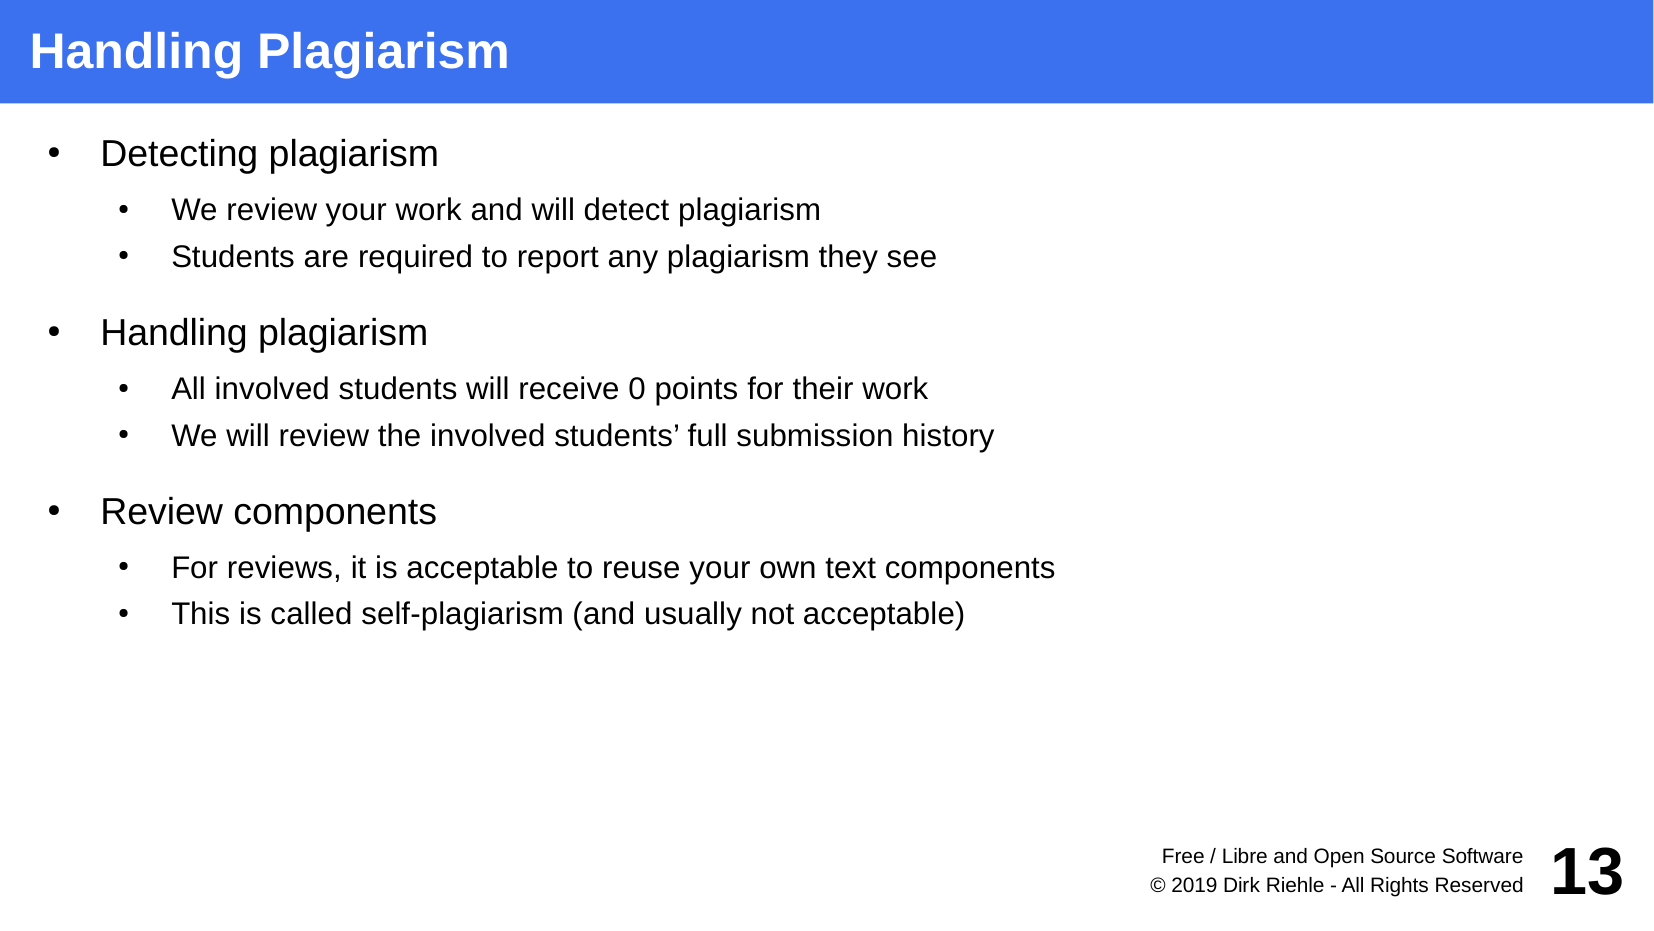

# Handling Plagiarism
Detecting plagiarism
We review your work and will detect plagiarism
Students are required to report any plagiarism they see
Handling plagiarism
All involved students will receive 0 points for their work
We will review the involved students’ full submission history
Review components
For reviews, it is acceptable to reuse your own text components
This is called self-plagiarism (and usually not acceptable)
Free / Libre and Open Source Software
13
© 2019 Dirk Riehle - All Rights Reserved